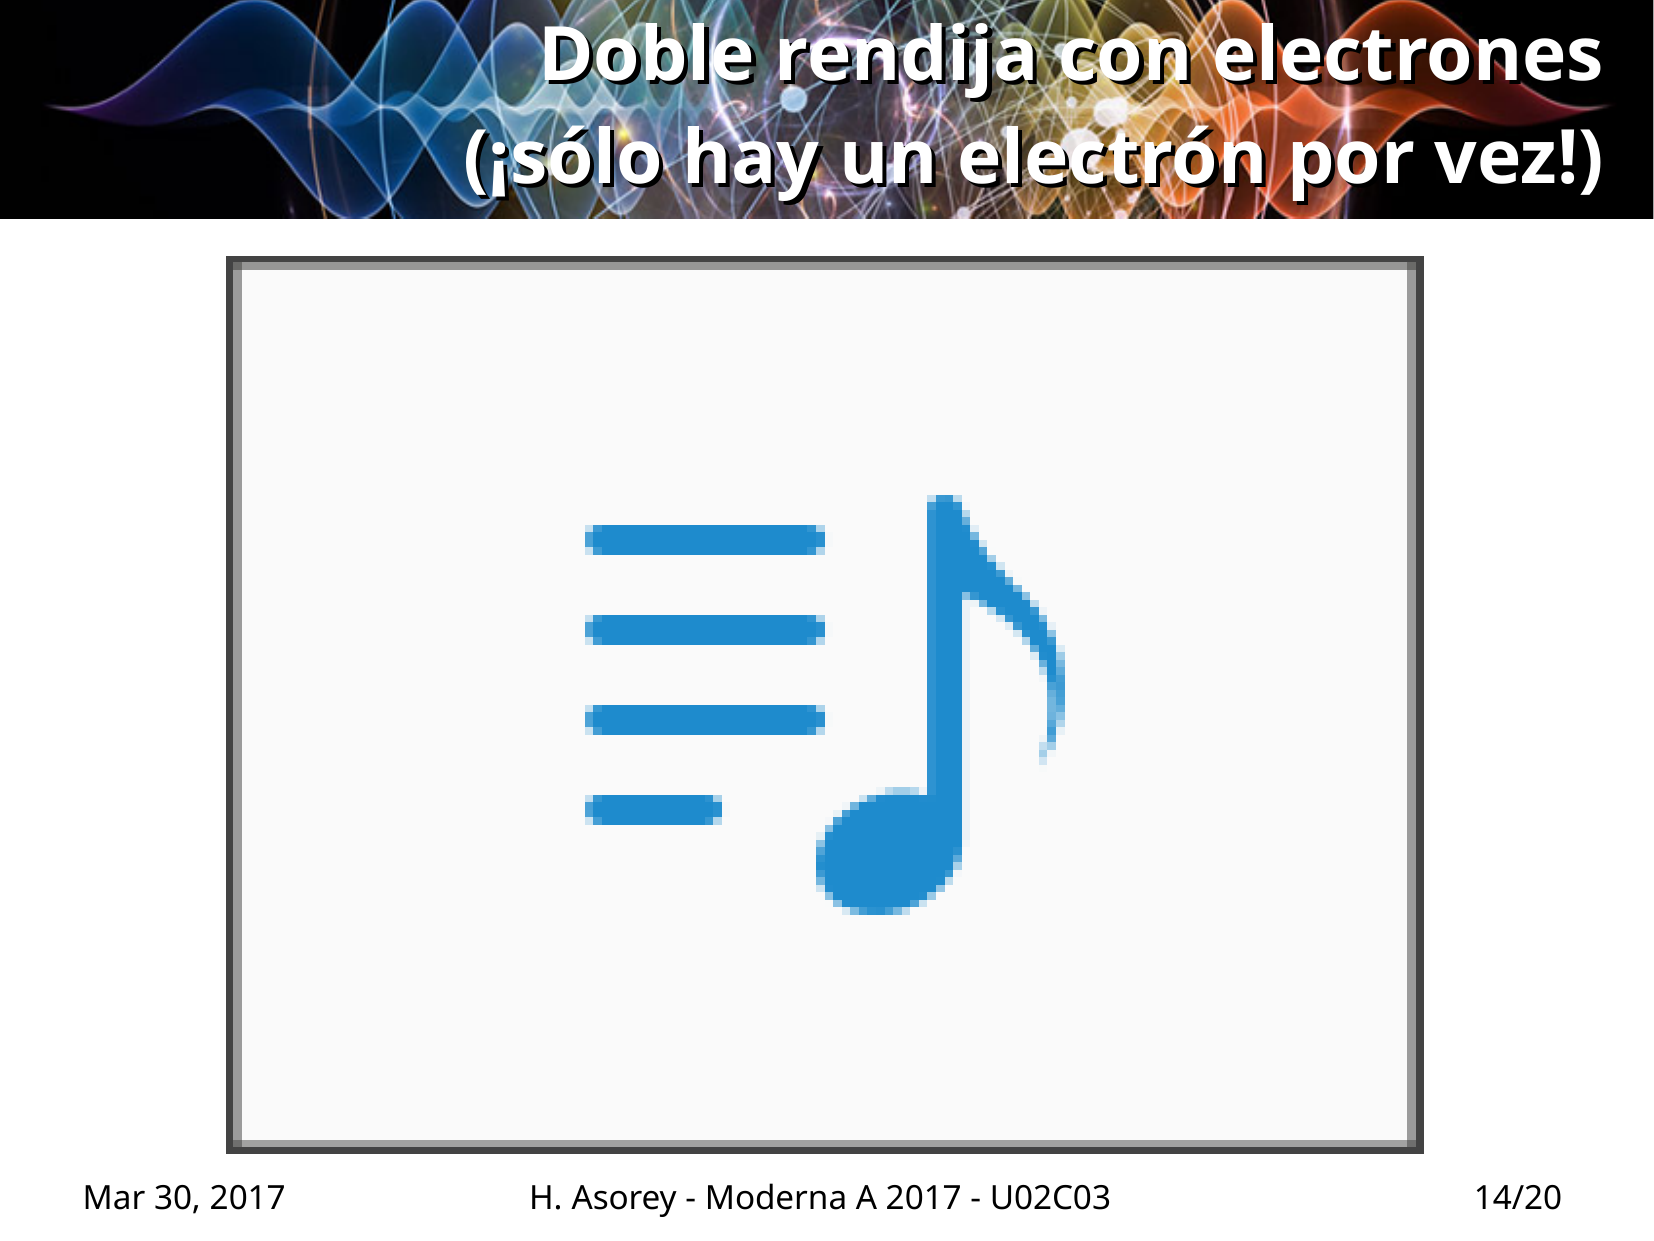

# Doble rendija con electrones (¡sólo hay un electrón por vez!)
Mar 30, 2017
H. Asorey - Moderna A 2017 - U02C03
14